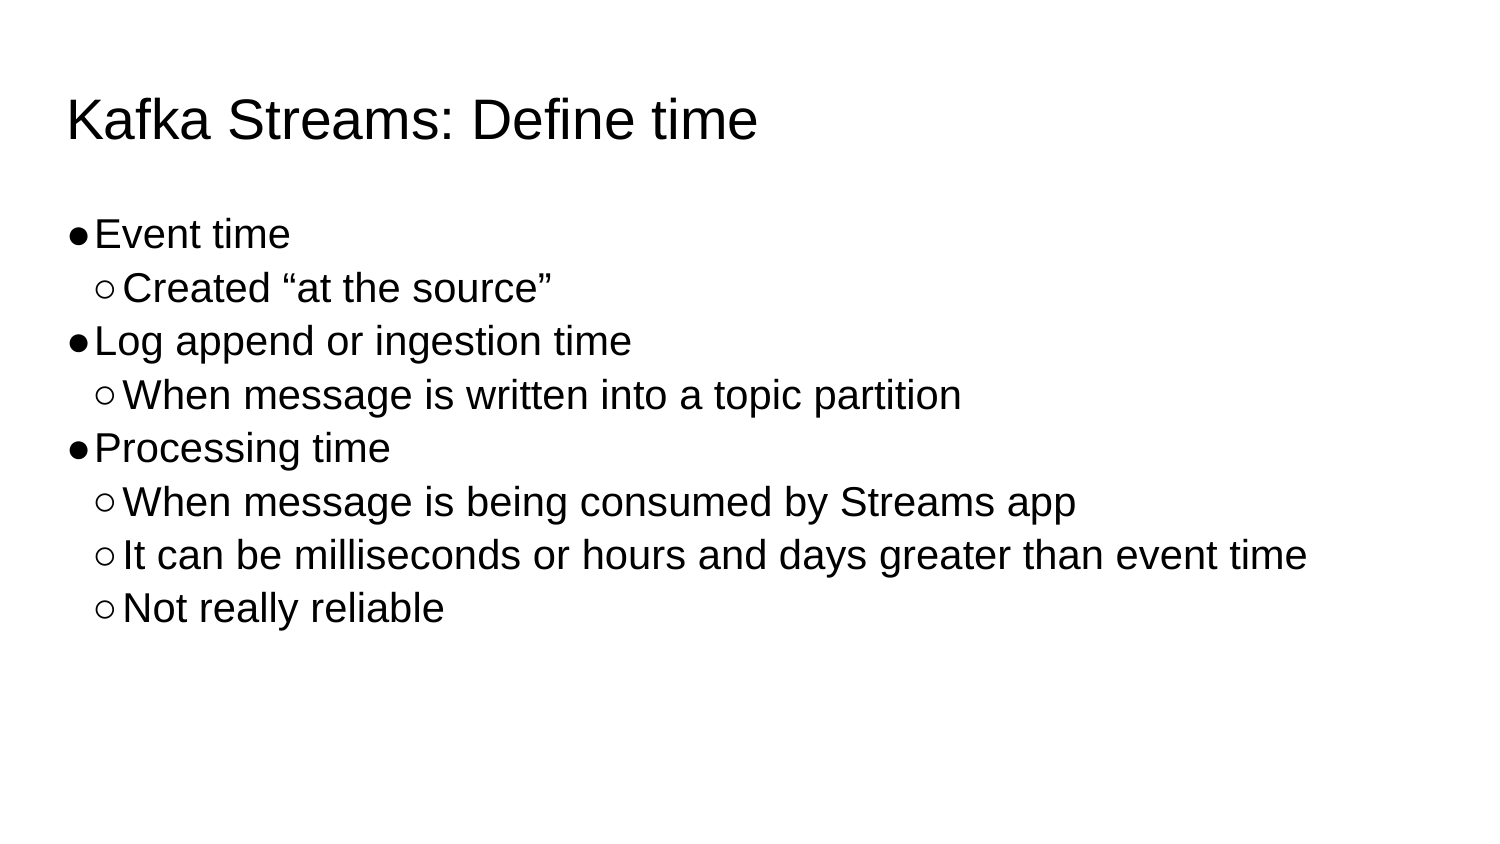

# Kafka Streams: Define time
Event time
Created “at the source”
Log append or ingestion time
When message is written into a topic partition
Processing time
When message is being consumed by Streams app
It can be milliseconds or hours and days greater than event time
Not really reliable